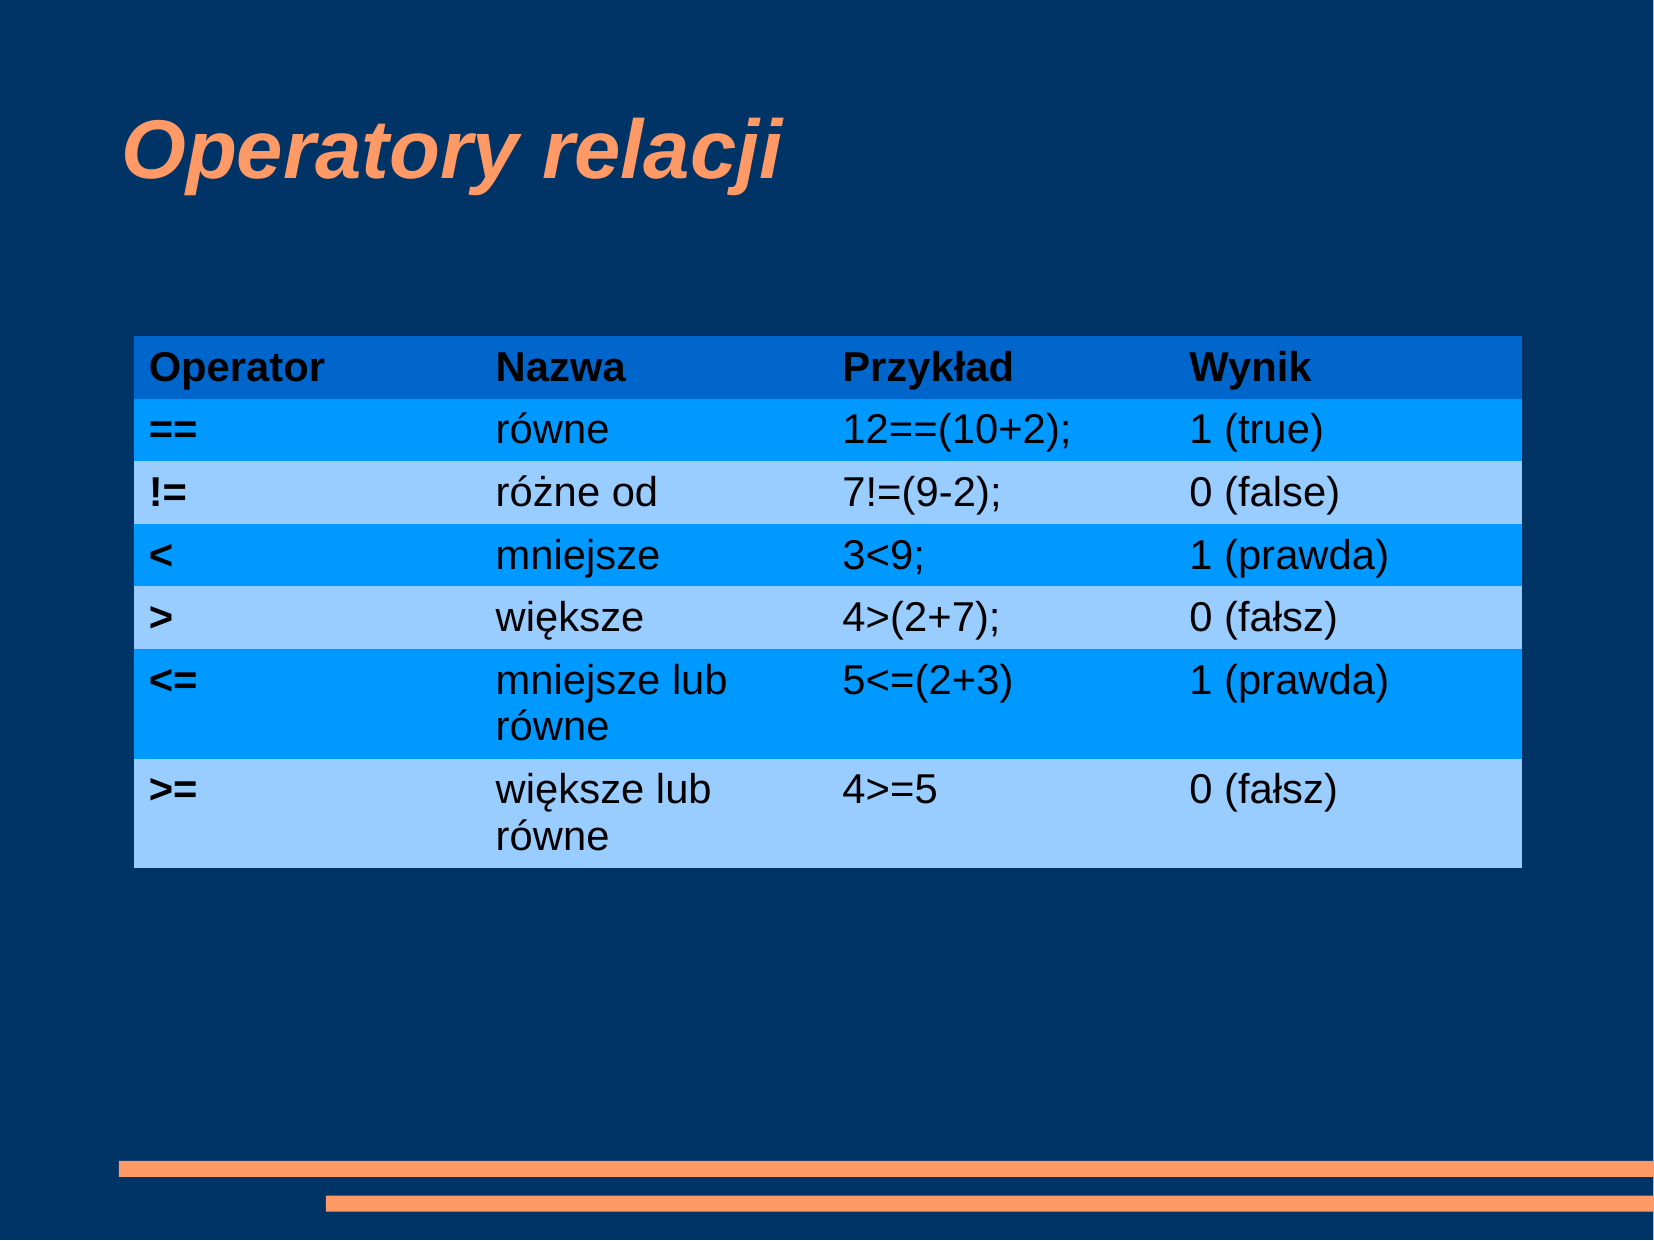

# Operatory relacji
| Operator | Nazwa | Przykład | Wynik |
| --- | --- | --- | --- |
| == | równe | 12==(10+2); | 1 (true) |
| != | różne od | 7!=(9-2); | 0 (false) |
| < | mniejsze | 3<9; | 1 (prawda) |
| > | większe | 4>(2+7); | 0 (fałsz) |
| <= | mniejsze lub równe | 5<=(2+3) | 1 (prawda) |
| >= | większe lub równe | 4>=5 | 0 (fałsz) |